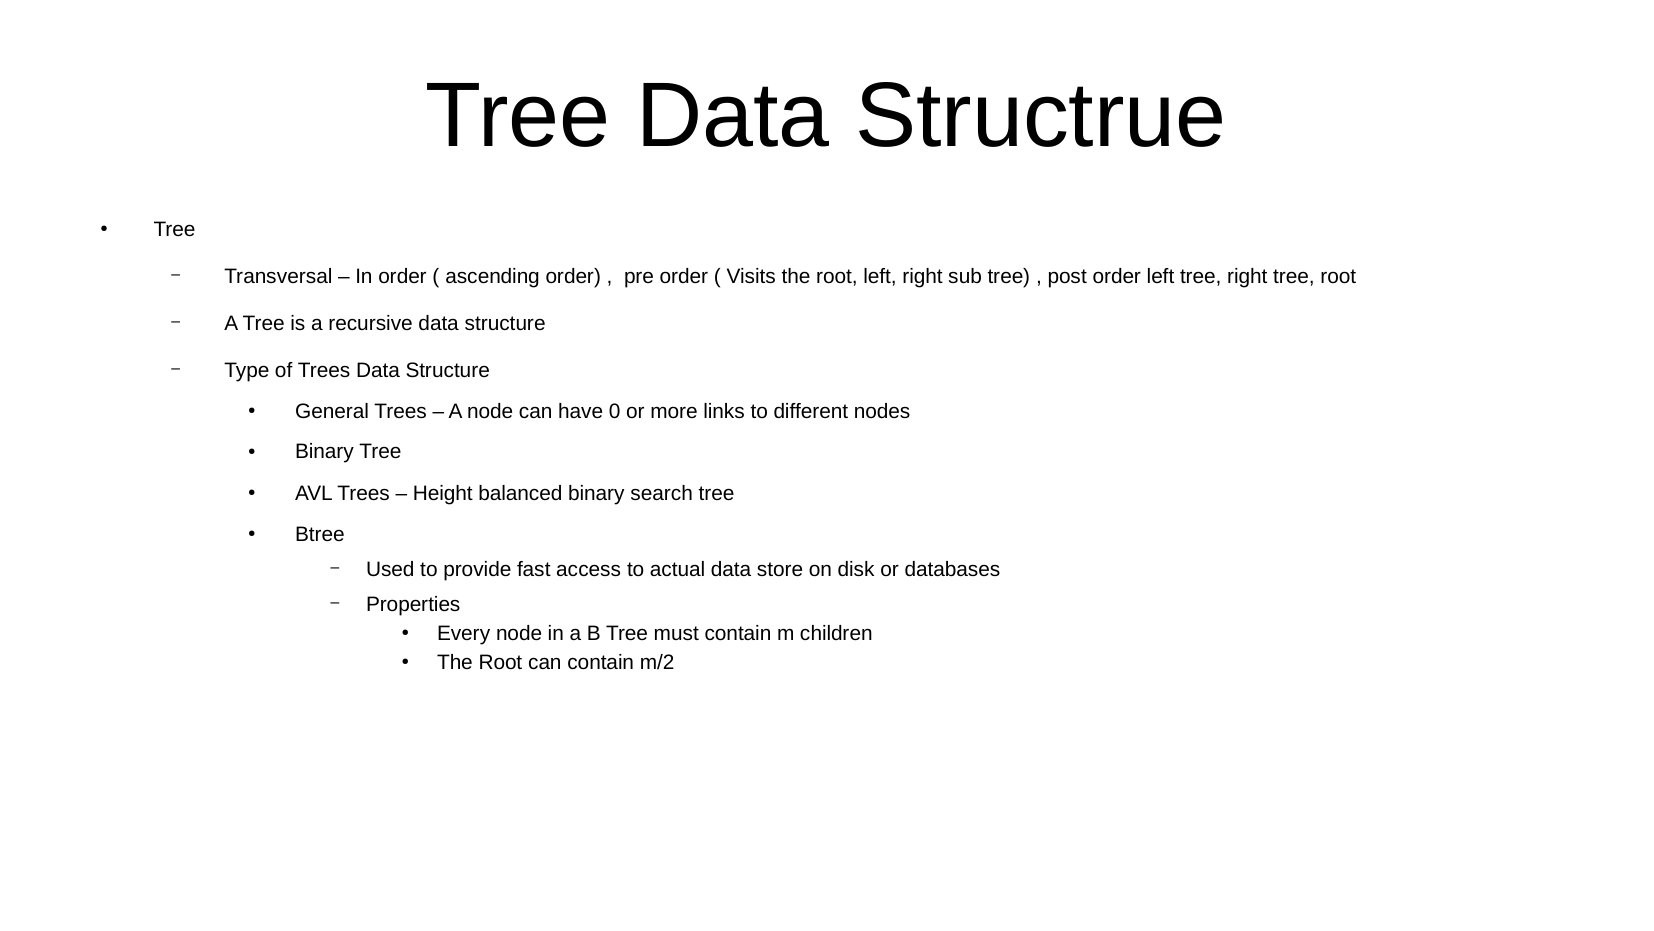

# Tree Data Structrue
Tree
Transversal – In order ( ascending order) , pre order ( Visits the root, left, right sub tree) , post order left tree, right tree, root
A Tree is a recursive data structure
Type of Trees Data Structure
General Trees – A node can have 0 or more links to different nodes
Binary Tree
AVL Trees – Height balanced binary search tree
Btree
Used to provide fast access to actual data store on disk or databases
Properties
Every node in a B Tree must contain m children
The Root can contain m/2